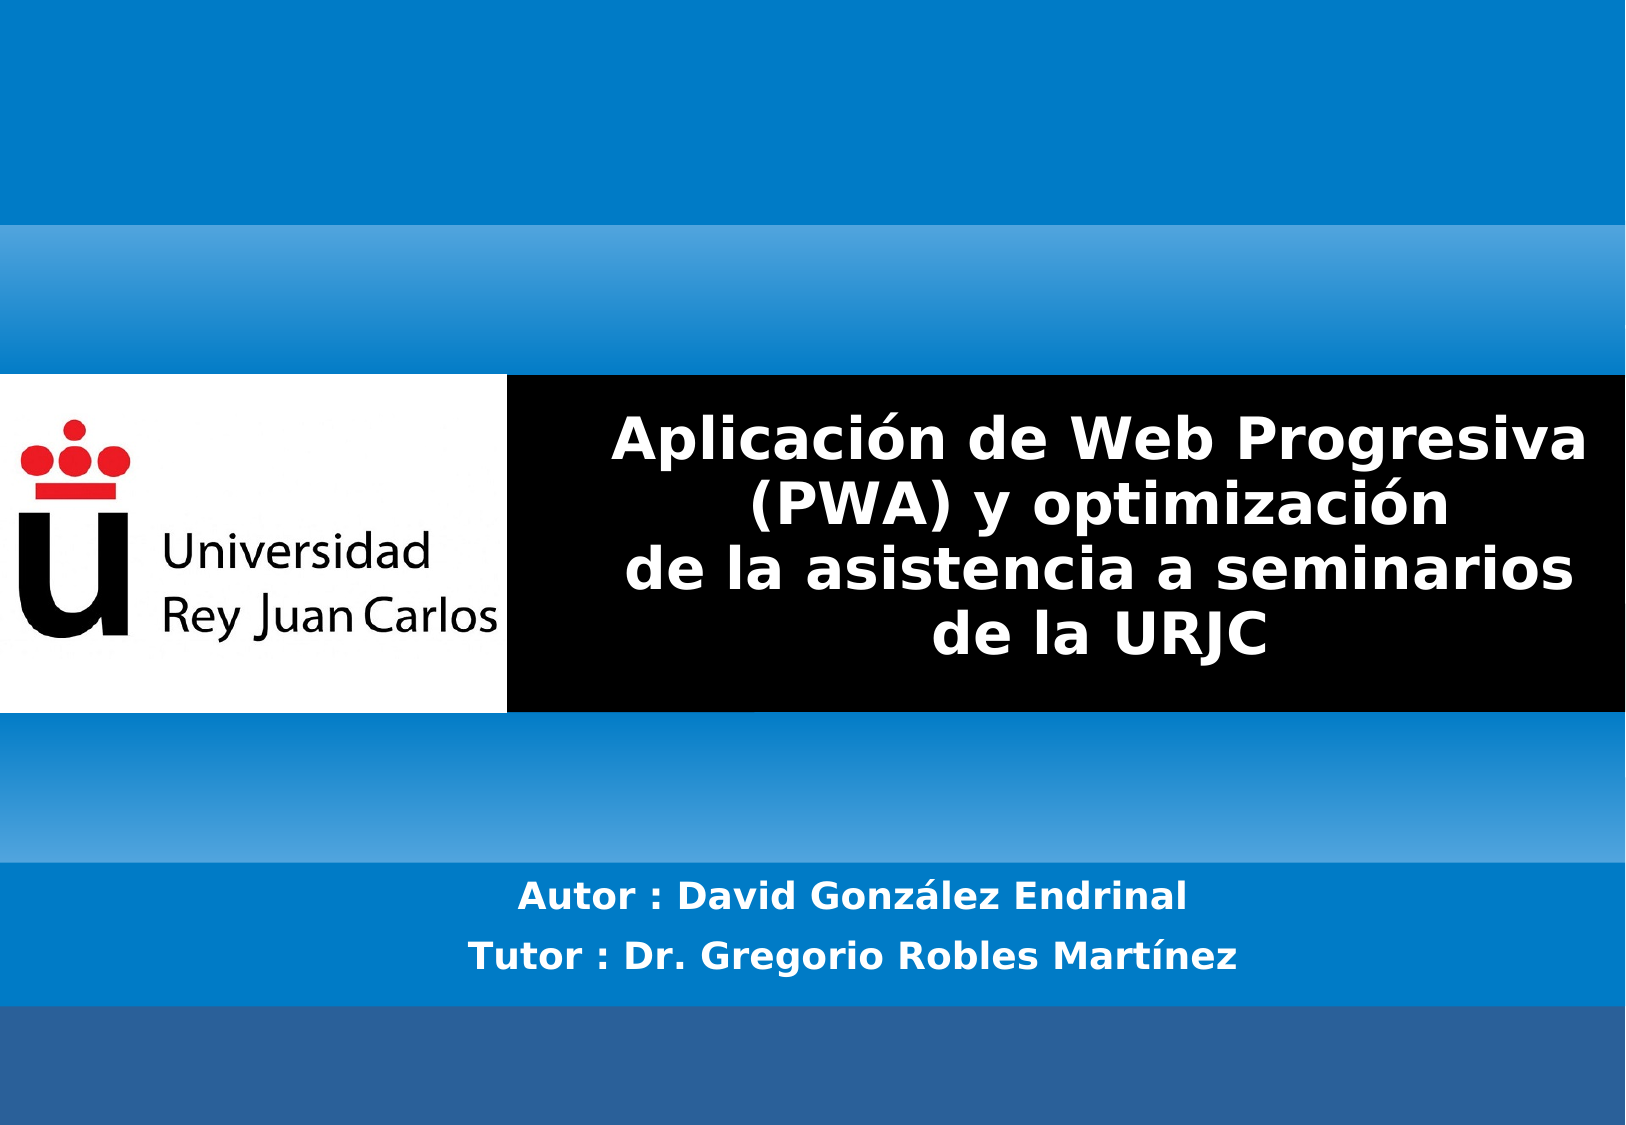

# Aplicación de Web Progresiva (PWA) y optimización de la asistencia a seminarios de la URJC
Autor : David González Endrinal
Tutor : Dr. Gregorio Robles Martı́nez